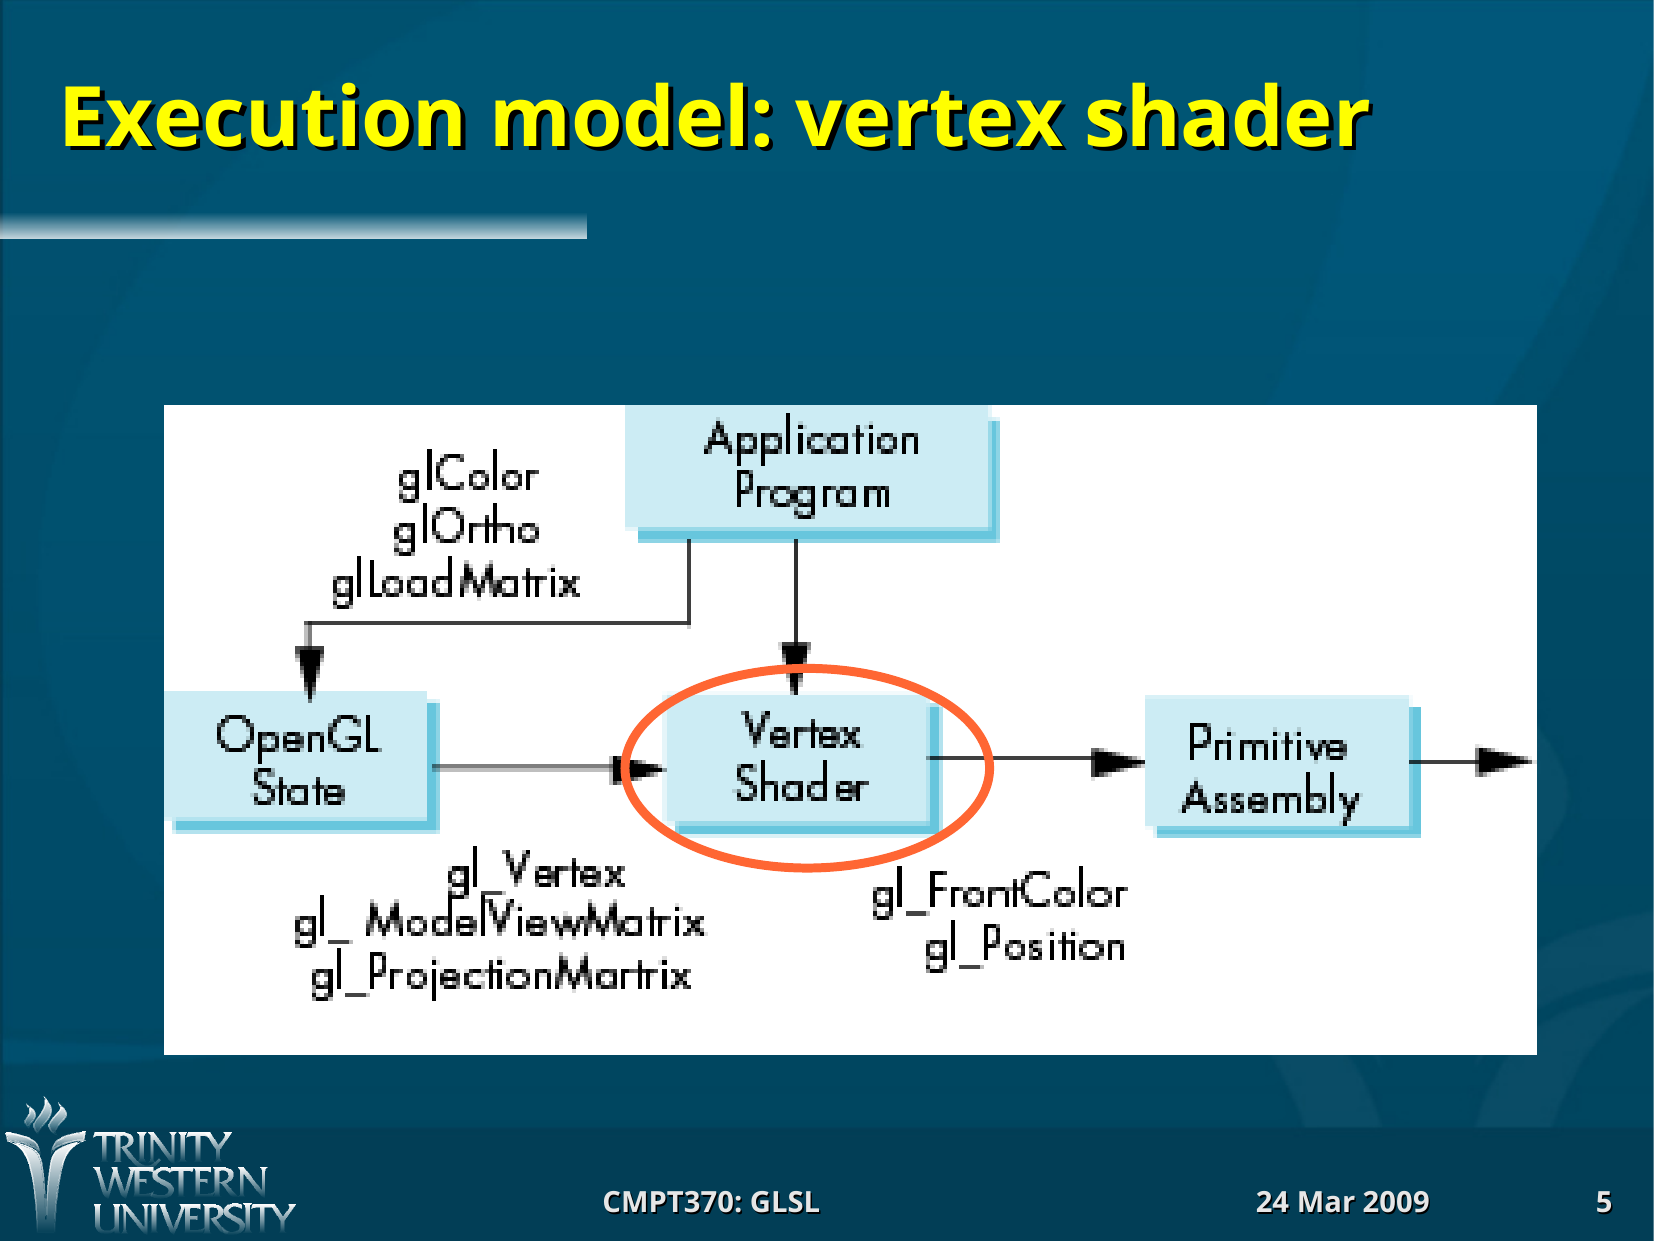

# Execution model: vertex shader
CMPT370: GLSL
24 Mar 2009
5